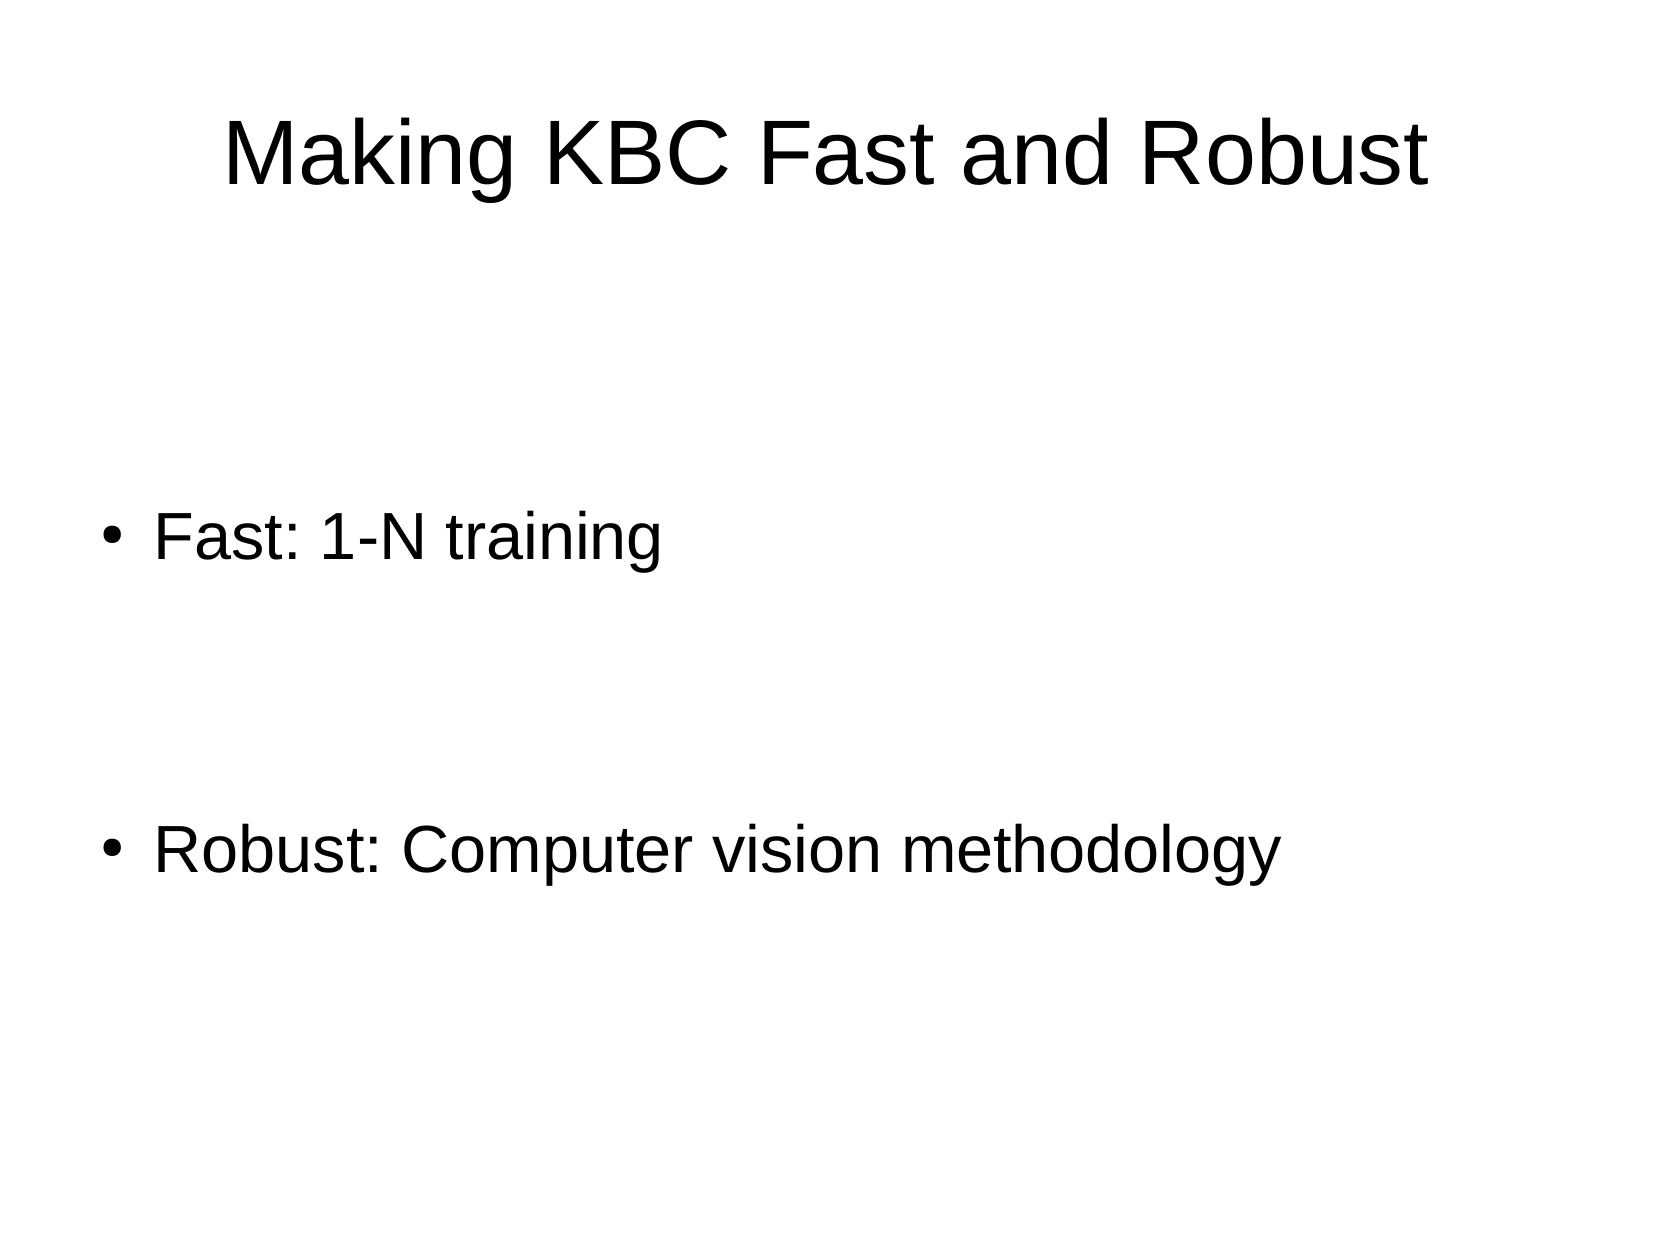

# Making KBC Fast and Robust
Fast: 1-N training
Robust: Computer vision methodology